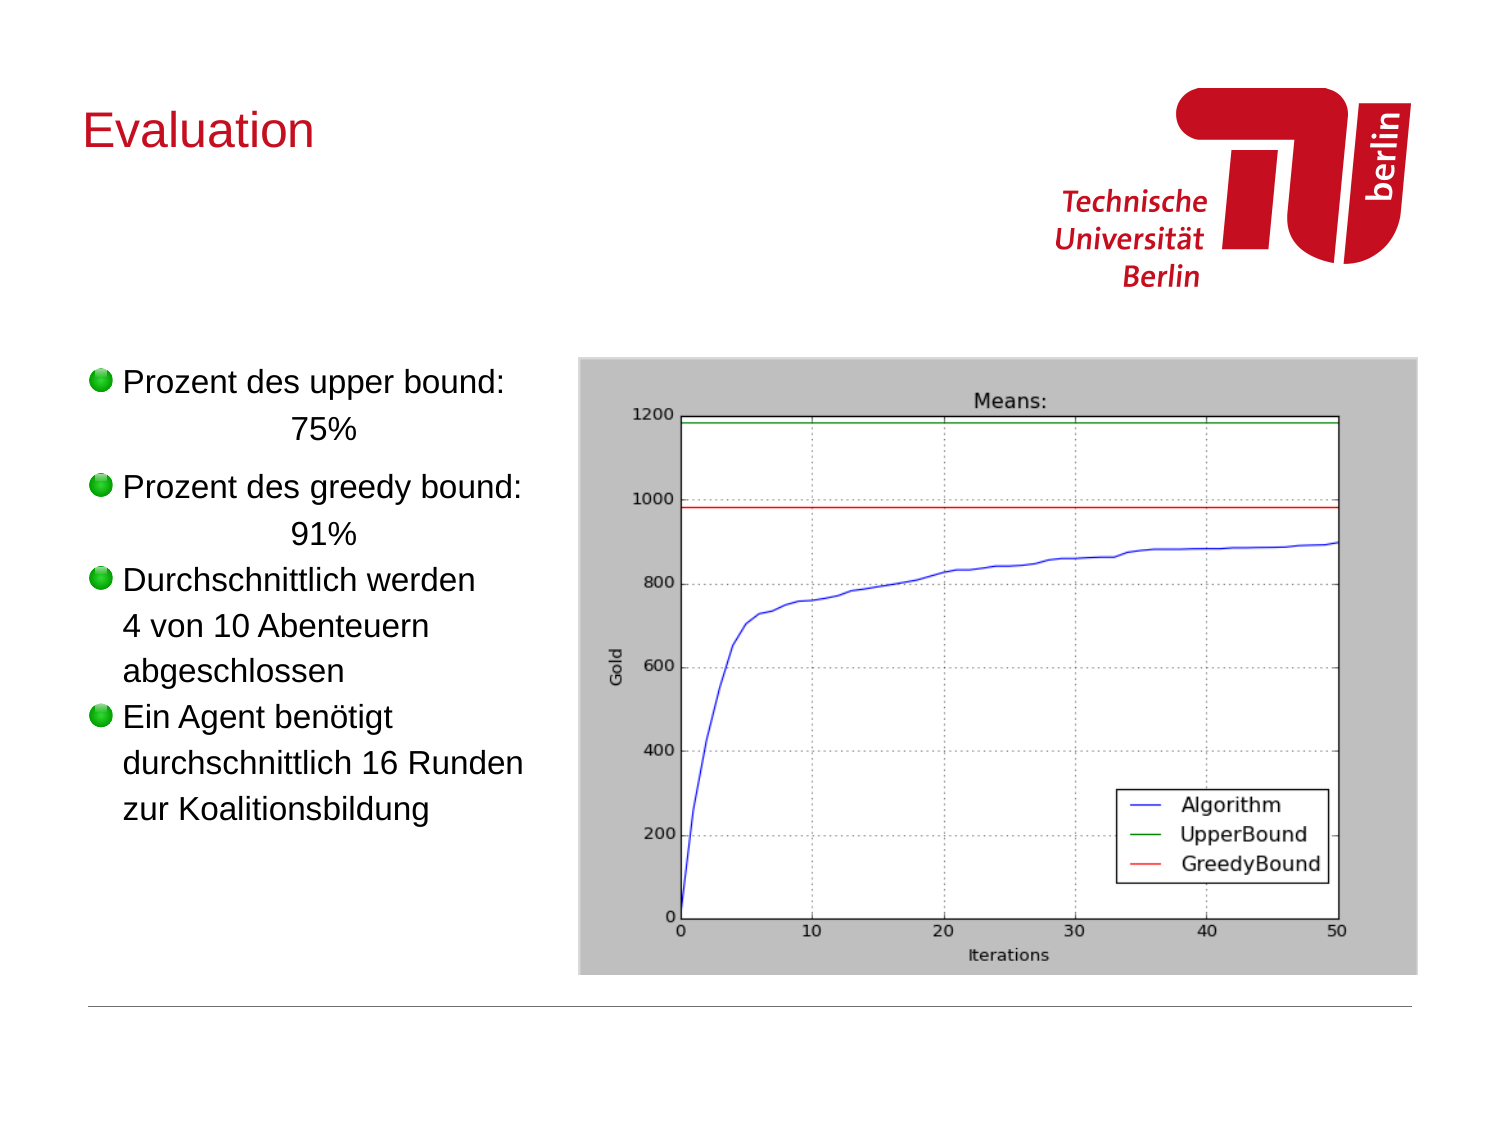

# Evaluation
 Prozent des upper bound:
75%
 Prozent des greedy bound:
91%
 Durchschnittlich werden
 4 von 10 Abenteuern
 abgeschlossen
 Ein Agent benötigt
 durchschnittlich 16 Runden
 zur Koalitionsbildung